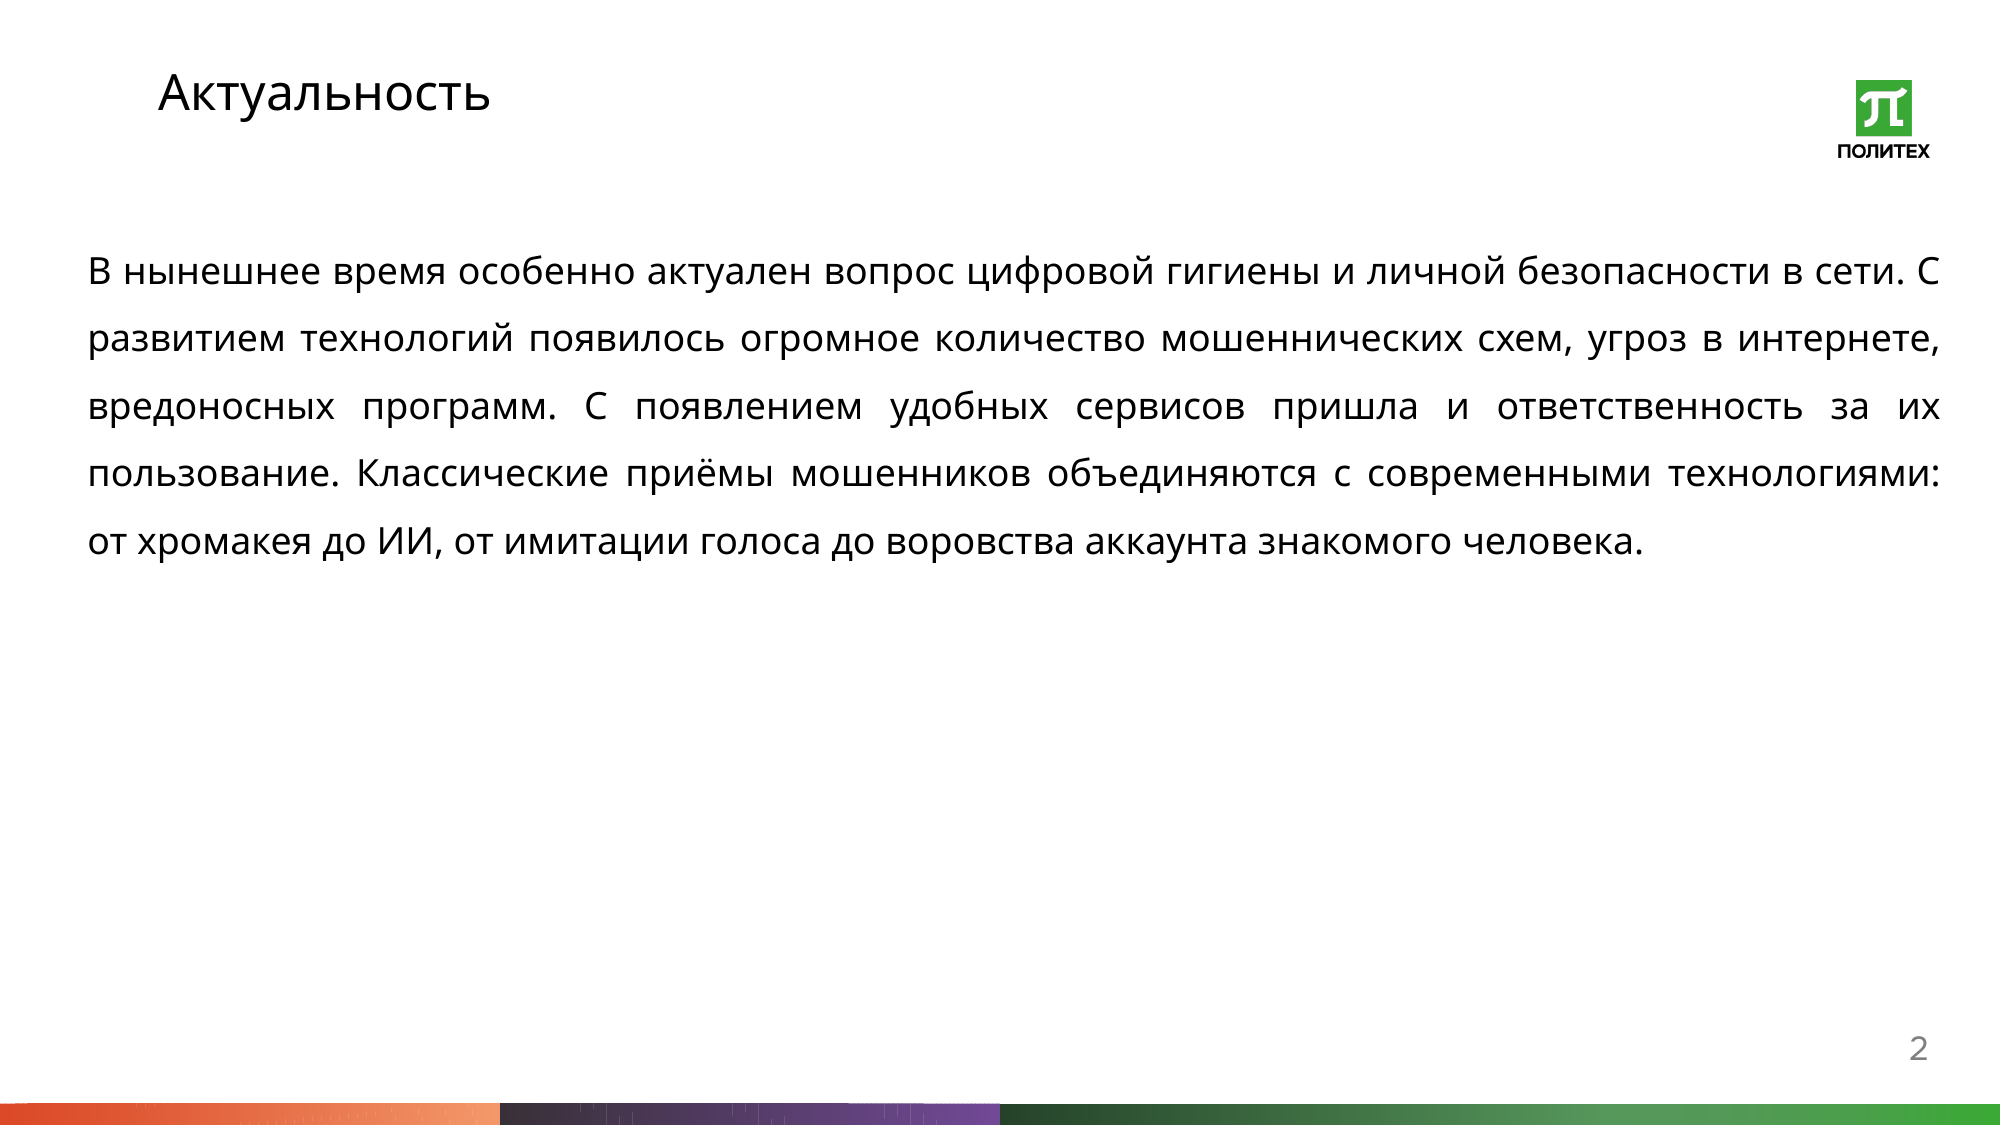

# Актуальность
В нынешнее время особенно актуален вопрос цифровой гигиены и личной безопасности в сети. С развитием технологий появилось огромное количество мошеннических схем, угроз в интернете, вредоносных программ. С появлением удобных сервисов пришла и ответственность за их пользование. Классические приёмы мошенников объединяются с современными технологиями: от хромакея до ИИ, от имитации голоса до воровства аккаунта знакомого человека.